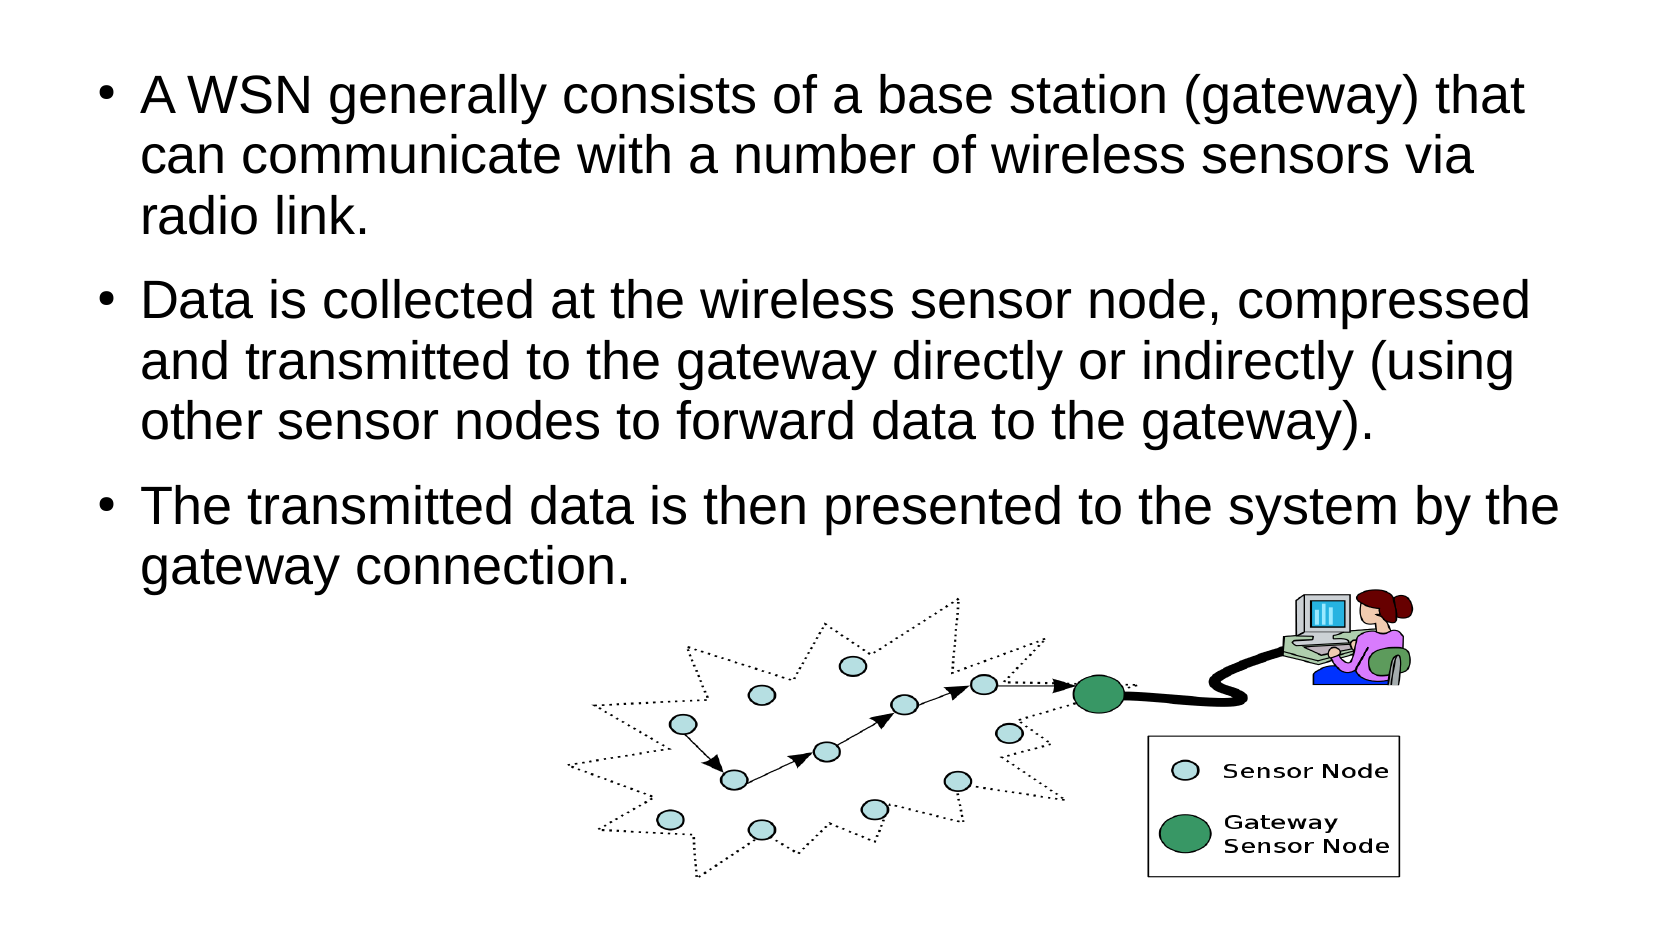

# A WSN generally consists of a base station (gateway) that can communicate with a number of wireless sensors via radio link.
Data is collected at the wireless sensor node, compressed and transmitted to the gateway directly or indirectly (using other sensor nodes to forward data to the gateway).
The transmitted data is then presented to the system by the gateway connection.